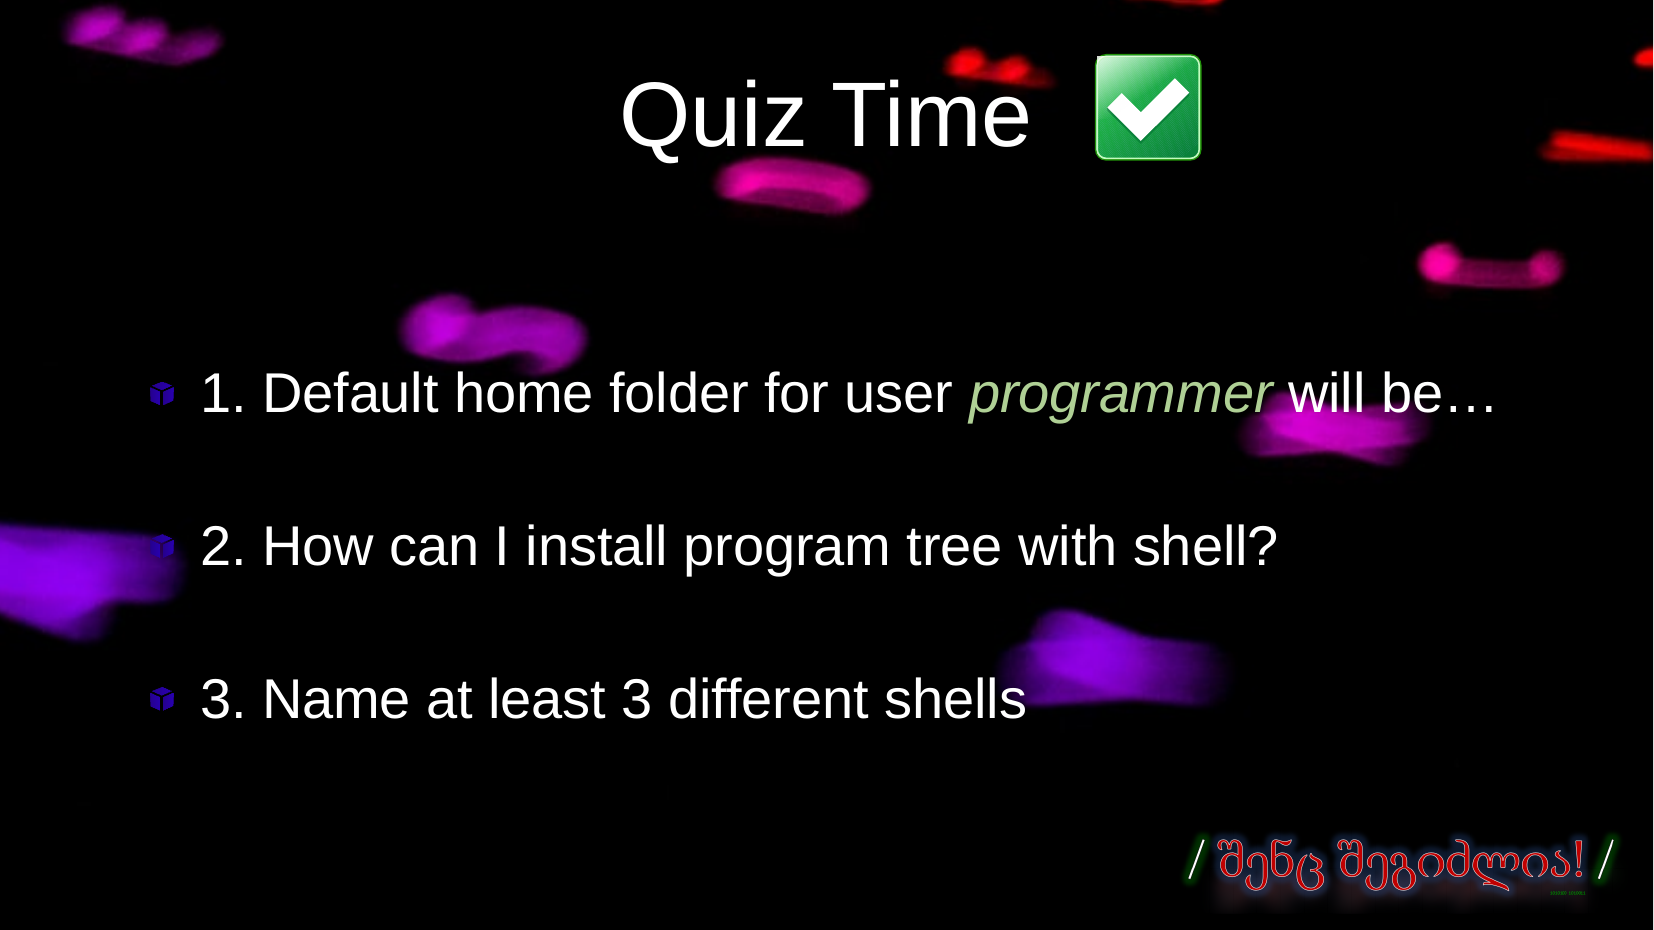

# Quiz Time
1. Default home folder for user programmer will be…
2. How can I install program tree with shell?
3. Name at least 3 different shells